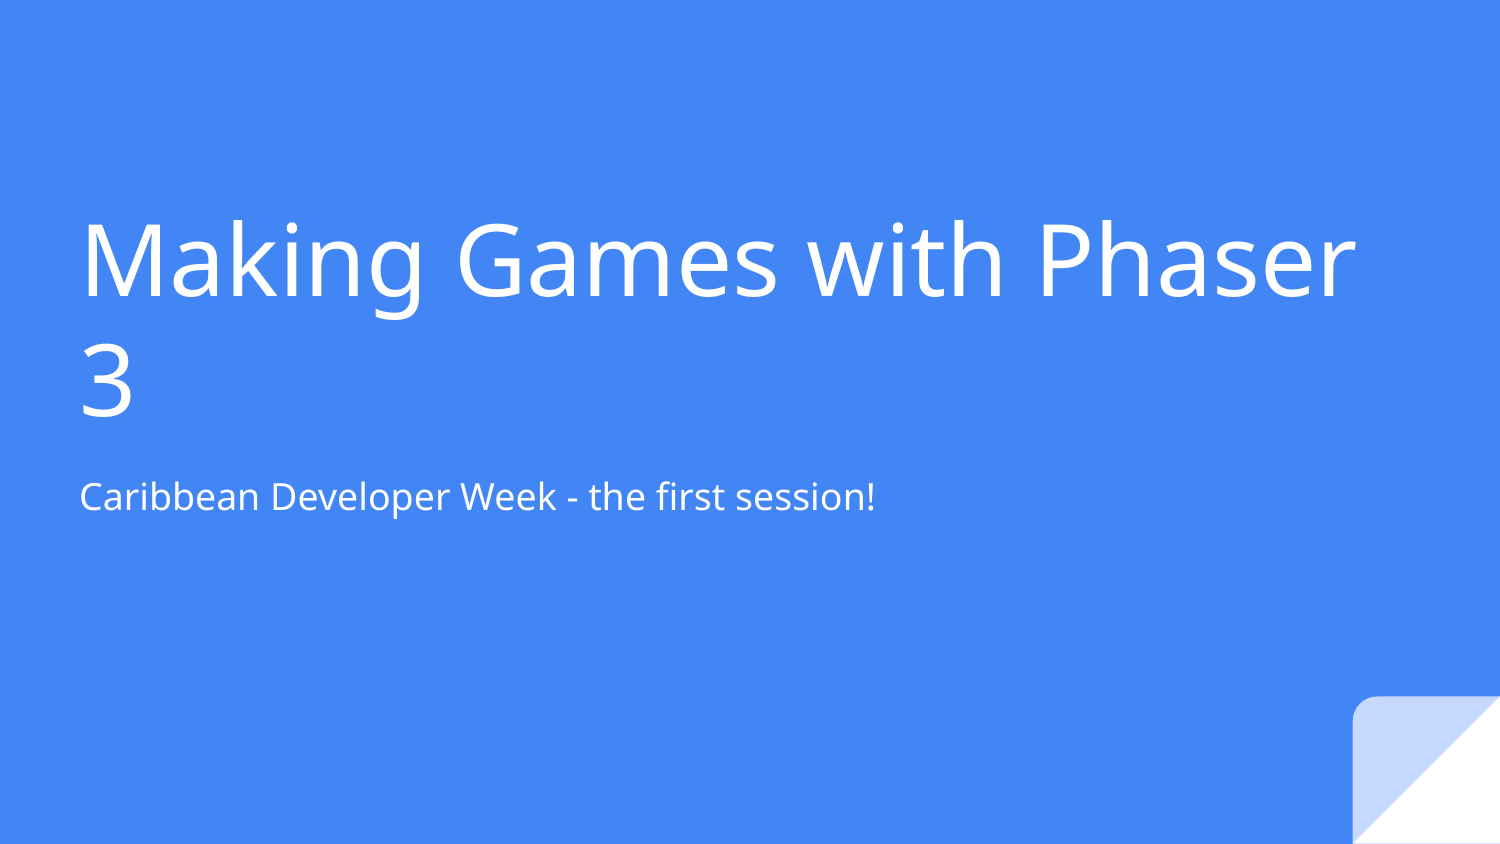

# Making Games with Phaser 3
Caribbean Developer Week - the first session!